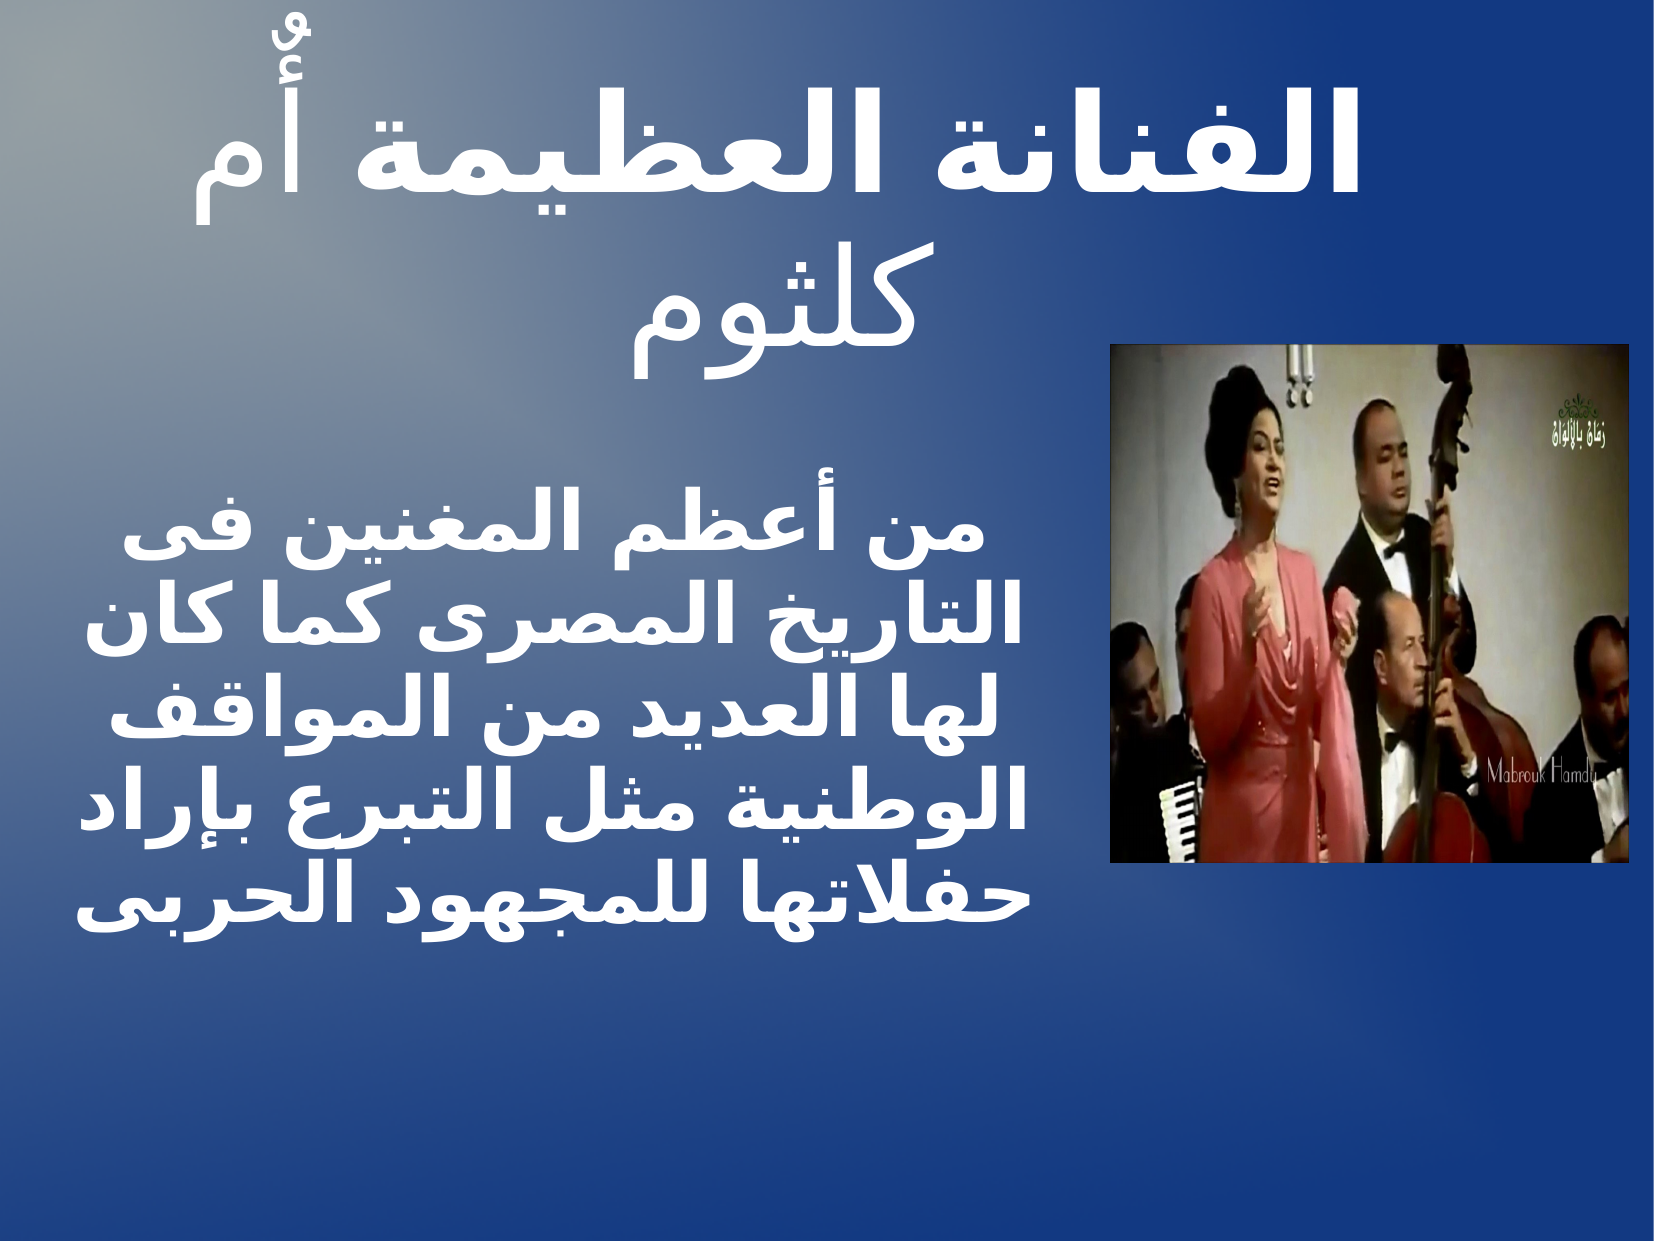

# الفنانة العظيمة أٌم كلثوم
من أعظم المغنين فى التاريخ المصرى كما كان لها العديد من المواقف الوطنية مثل التبرع بإراد حفلاتها للمجهود الحربى